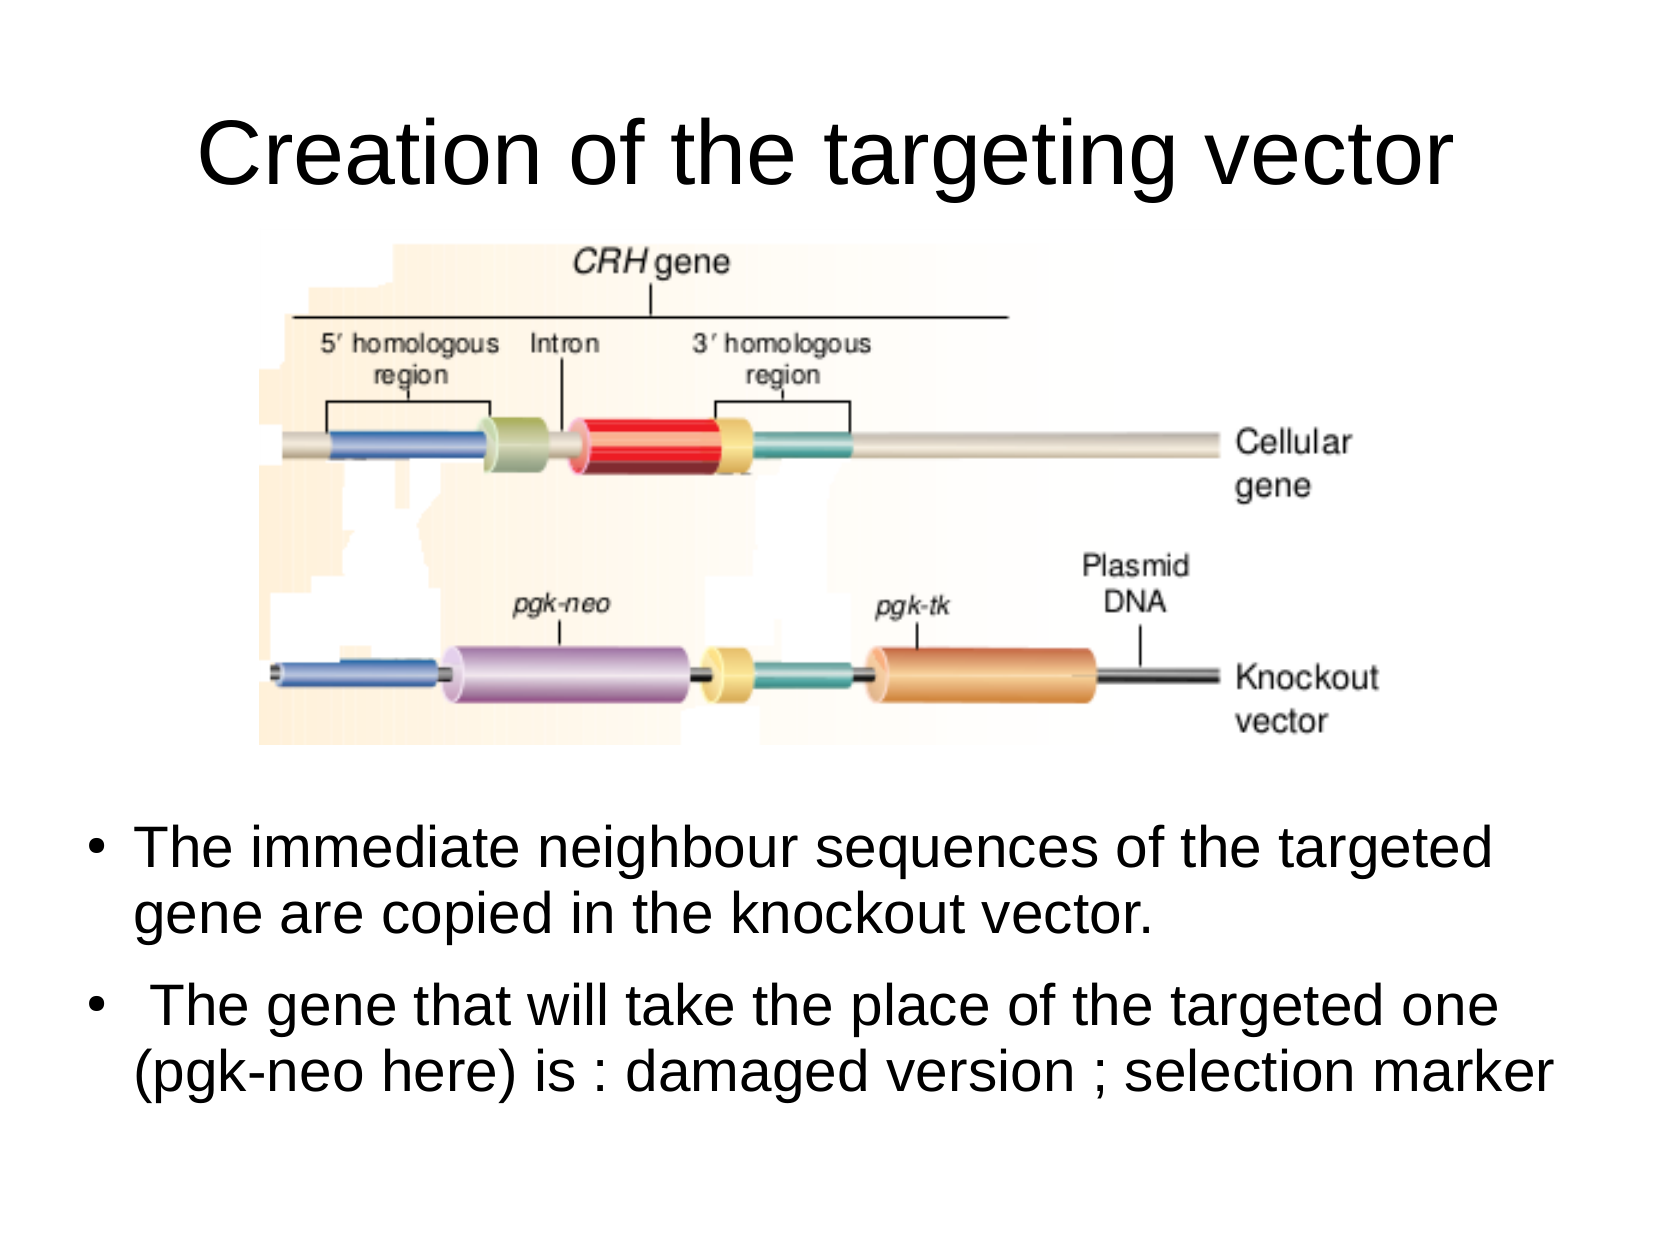

# Creation of the targeting vector
The immediate neighbour sequences of the targeted gene are copied in the knockout vector.
 The gene that will take the place of the targeted one (pgk-neo here) is : damaged version ; selection marker